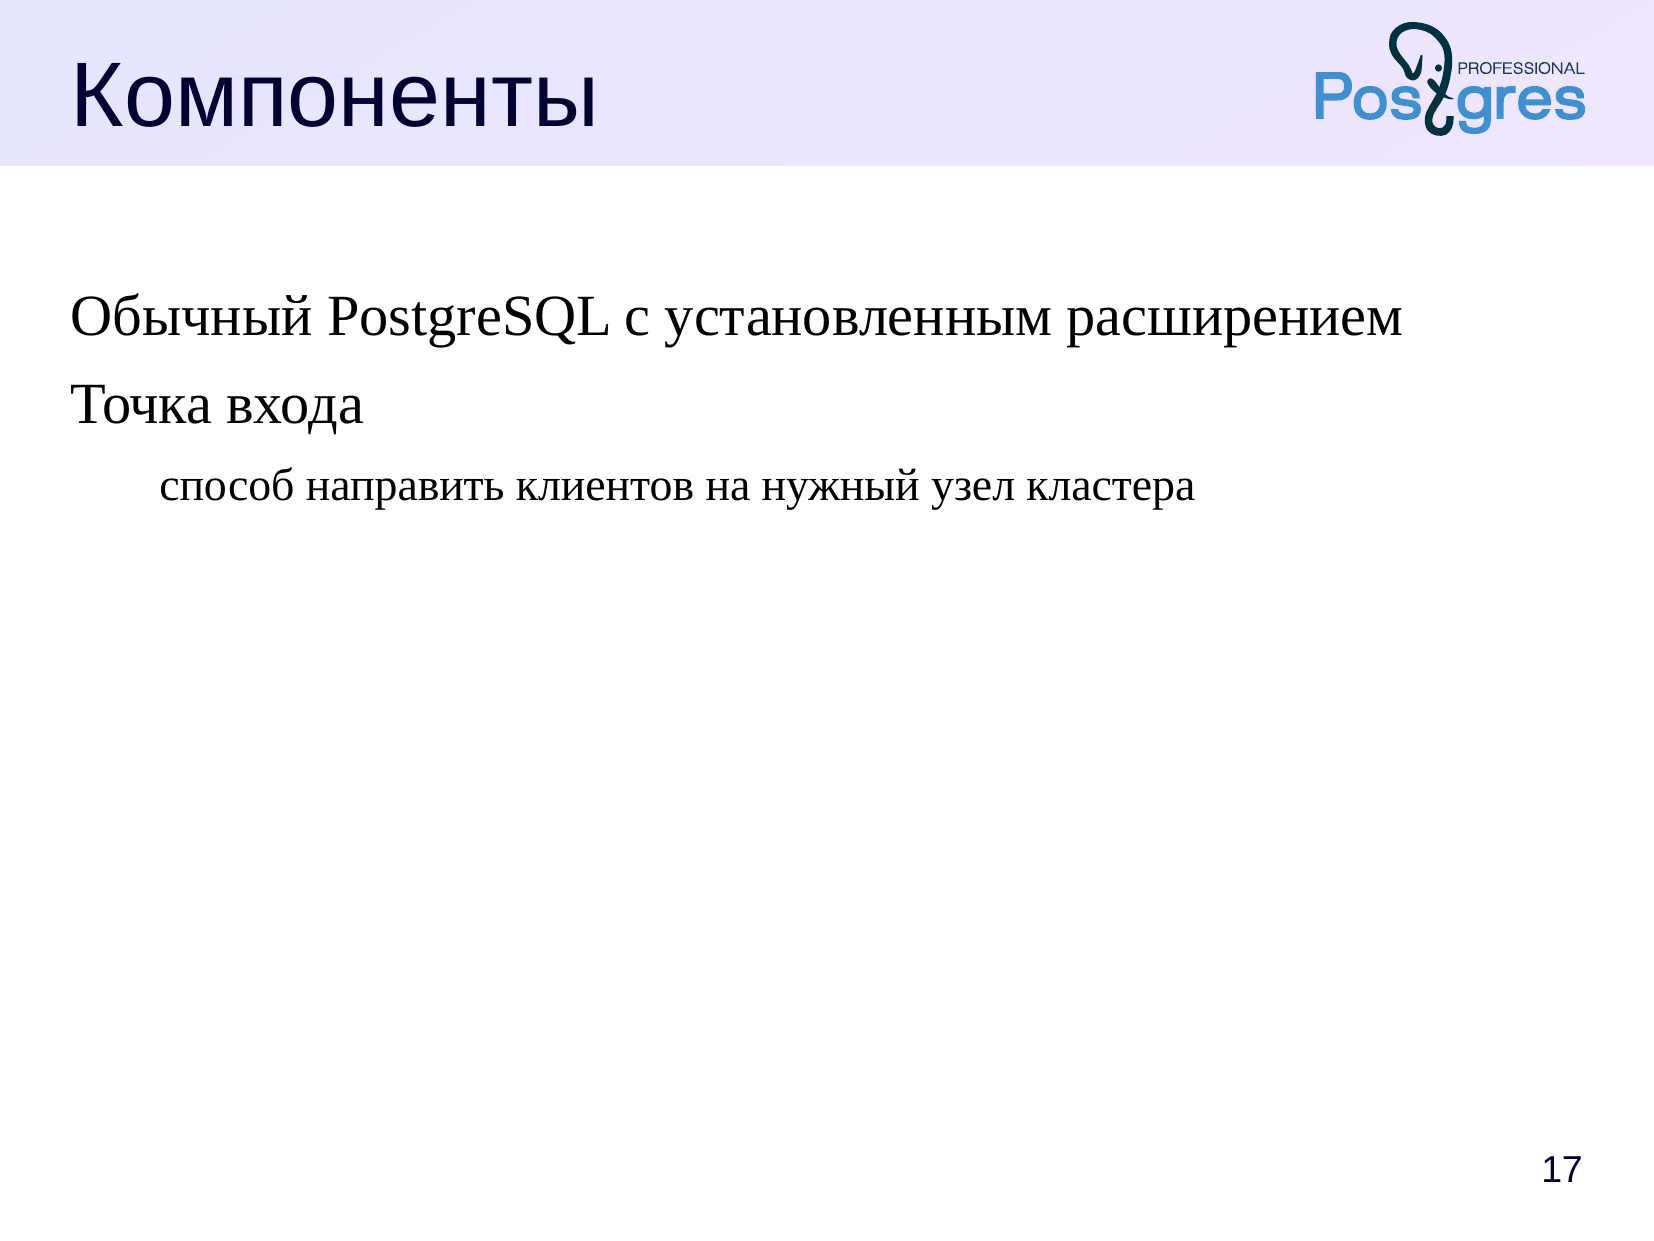

# Компоненты
Обычный PostgreSQL с установленным расширением
Точка входа
способ направить клиентов на нужный узел кластера